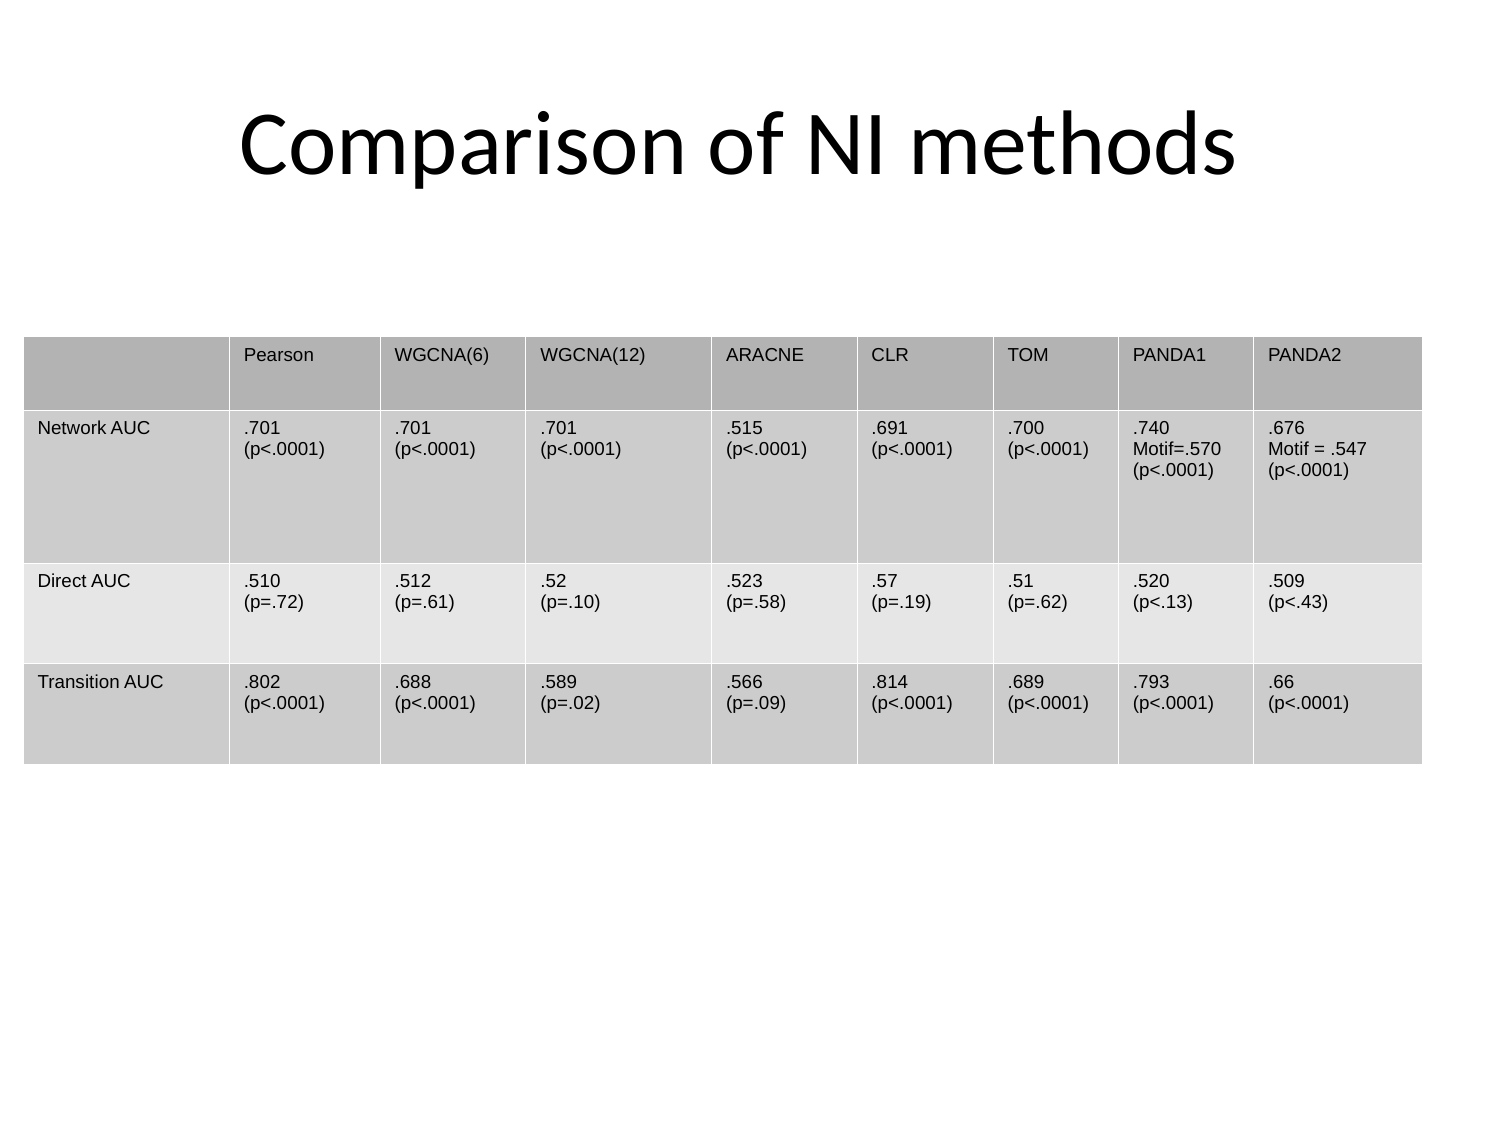

# Comparison of NI methods
| | Pearson | WGCNA(6) | WGCNA(12) | ARACNE | CLR | TOM | PANDA1 | PANDA2 |
| --- | --- | --- | --- | --- | --- | --- | --- | --- |
| Network AUC | .701 (p<.0001) | .701 (p<.0001) | .701 (p<.0001) | .515 (p<.0001) | .691 (p<.0001) | .700 (p<.0001) | .740 Motif=.570 (p<.0001) | .676 Motif = .547 (p<.0001) |
| Direct AUC | .510 (p=.72) | .512 (p=.61) | .52 (p=.10) | .523 (p=.58) | .57 (p=.19) | .51 (p=.62) | .520 (p<.13) | .509 (p<.43) |
| Transition AUC | .802 (p<.0001) | .688 (p<.0001) | .589 (p=.02) | .566 (p=.09) | .814 (p<.0001) | .689 (p<.0001) | .793 (p<.0001) | .66 (p<.0001) |